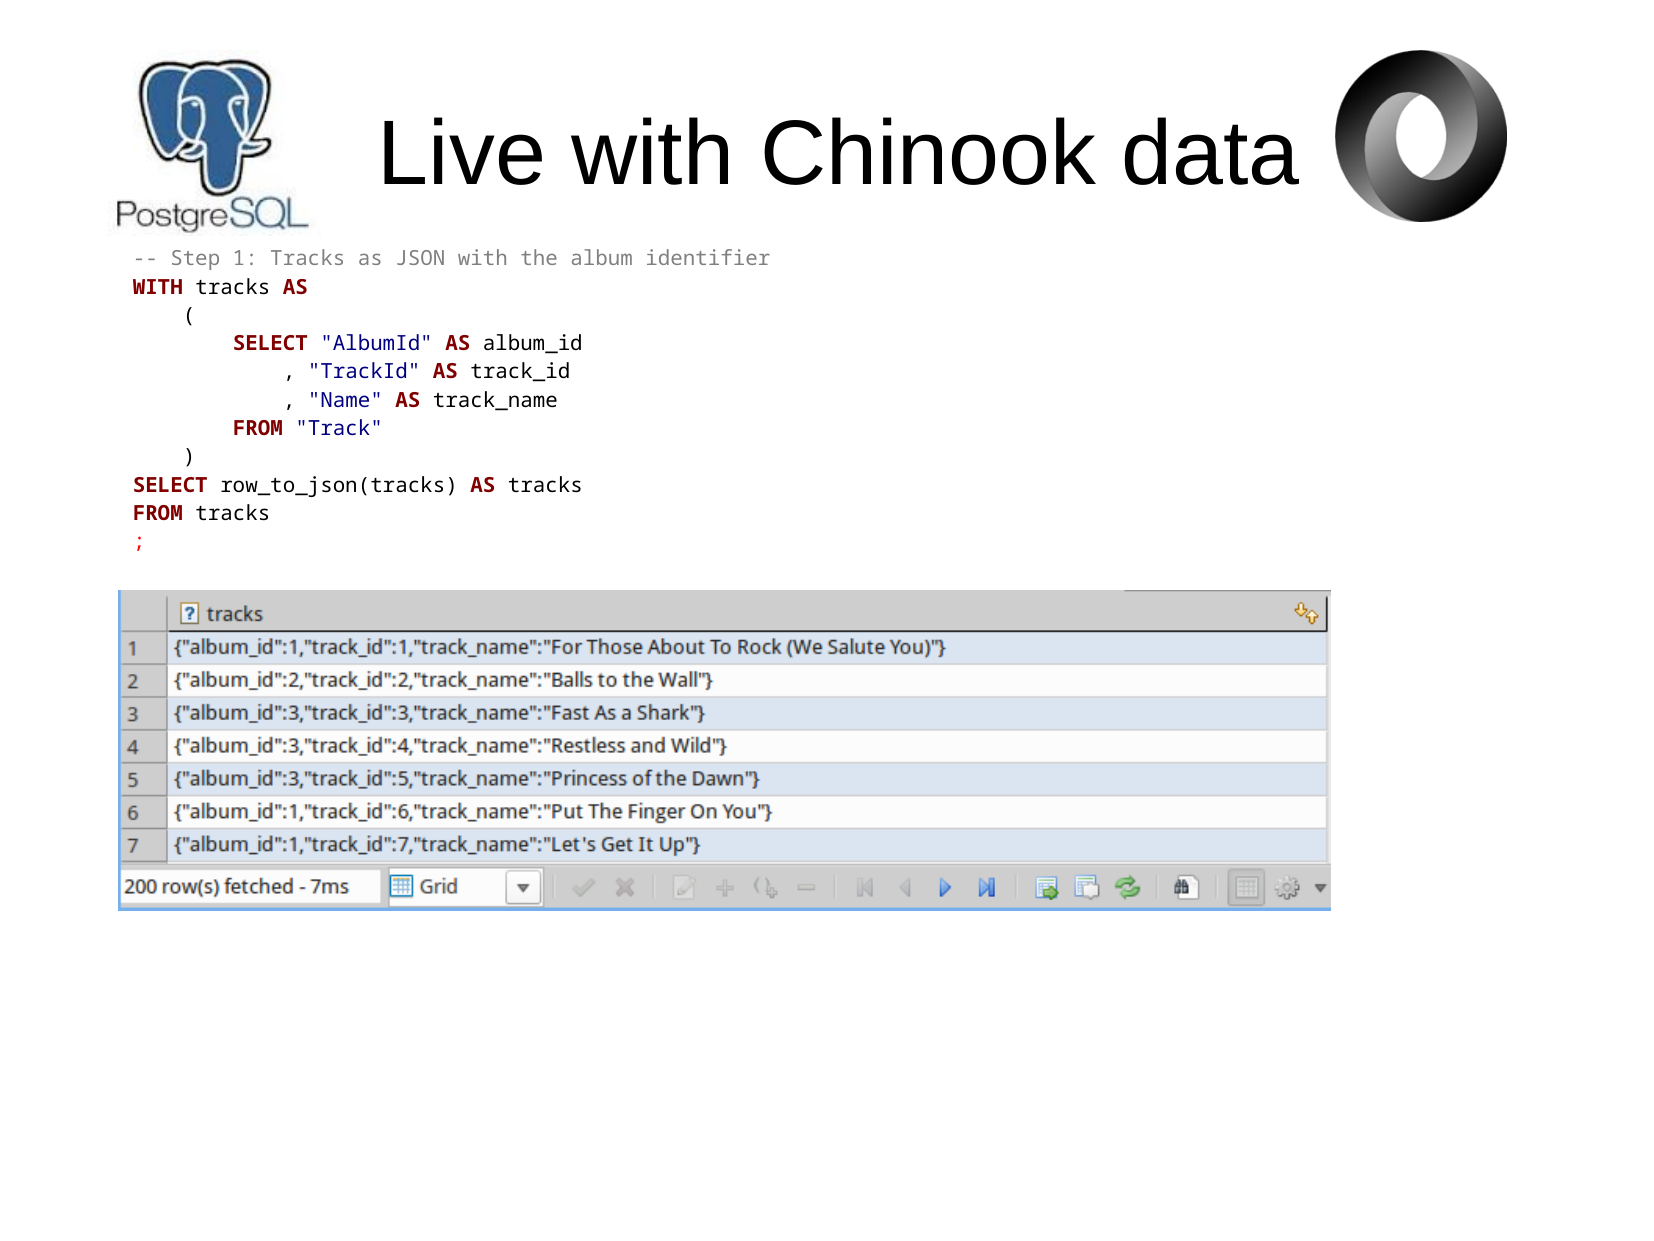

# Live with Chinook data
-- Step 1: Tracks as JSON with the album identifier
WITH tracks AS
 (
 SELECT "AlbumId" AS album_id
 , "TrackId" AS track_id
 , "Name" AS track_name
 FROM "Track"
 )
SELECT row_to_json(tracks) AS tracks
FROM tracks
;